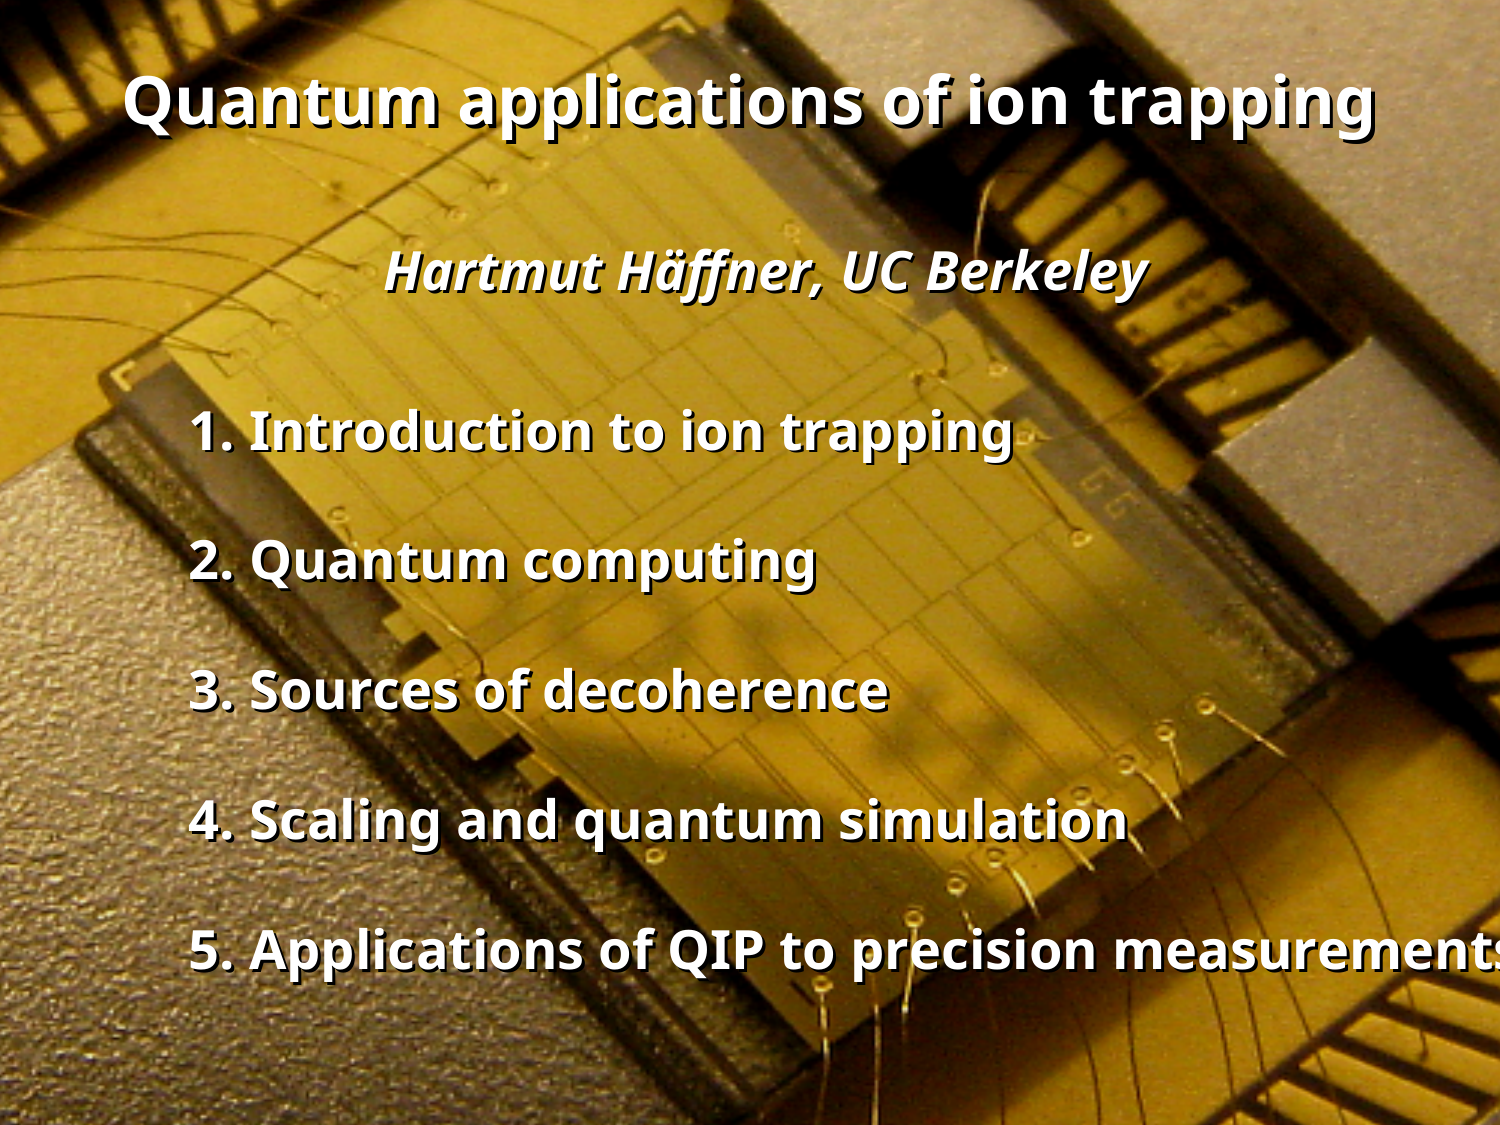

# Quantum applications of ion trapping
Hartmut Häffner, UC Berkeley
1. Introduction to ion trapping
2. Quantum computing
3. Sources of decoherence
4. Scaling and quantum simulation
5. Applications of QIP to precision measurements